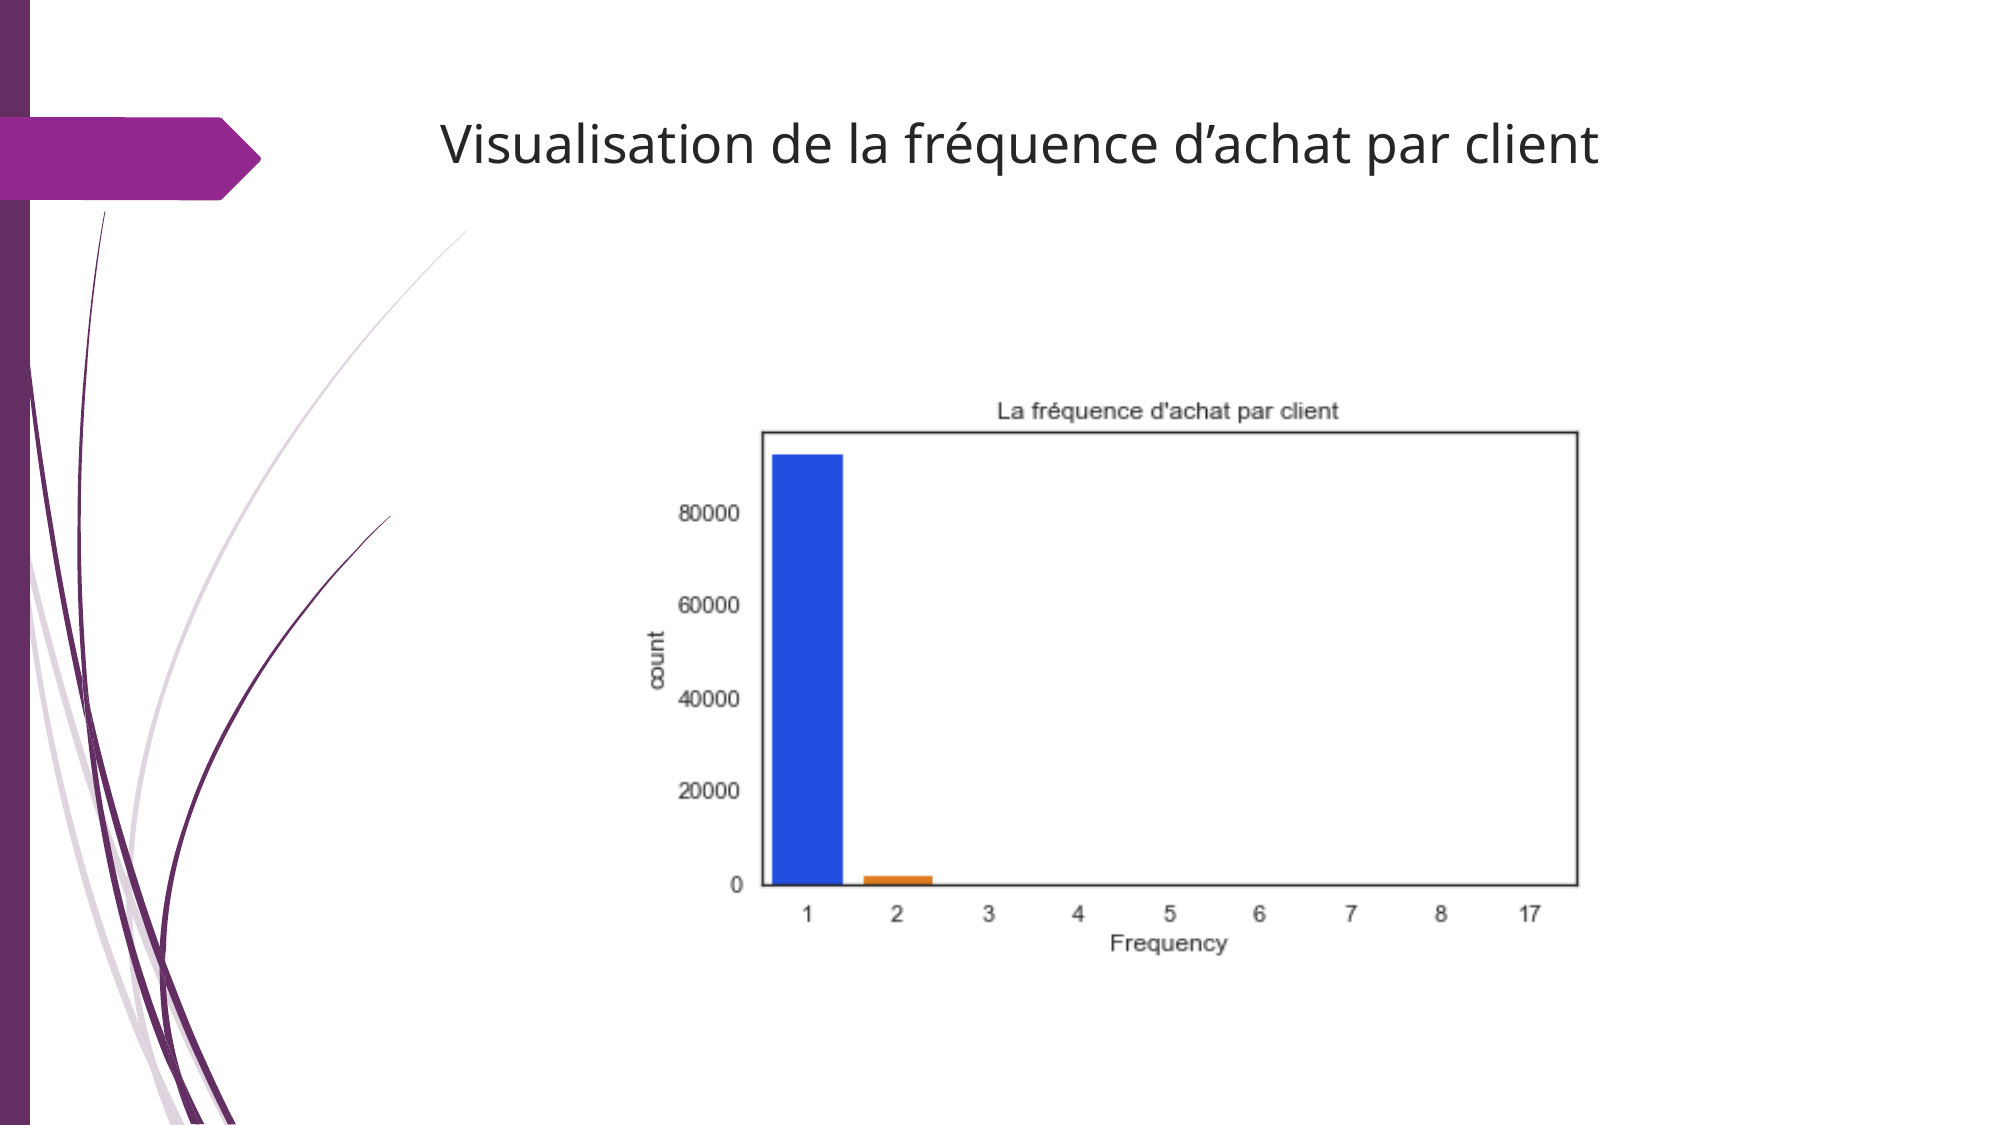

# Visualisation de la fréquence d’achat par client